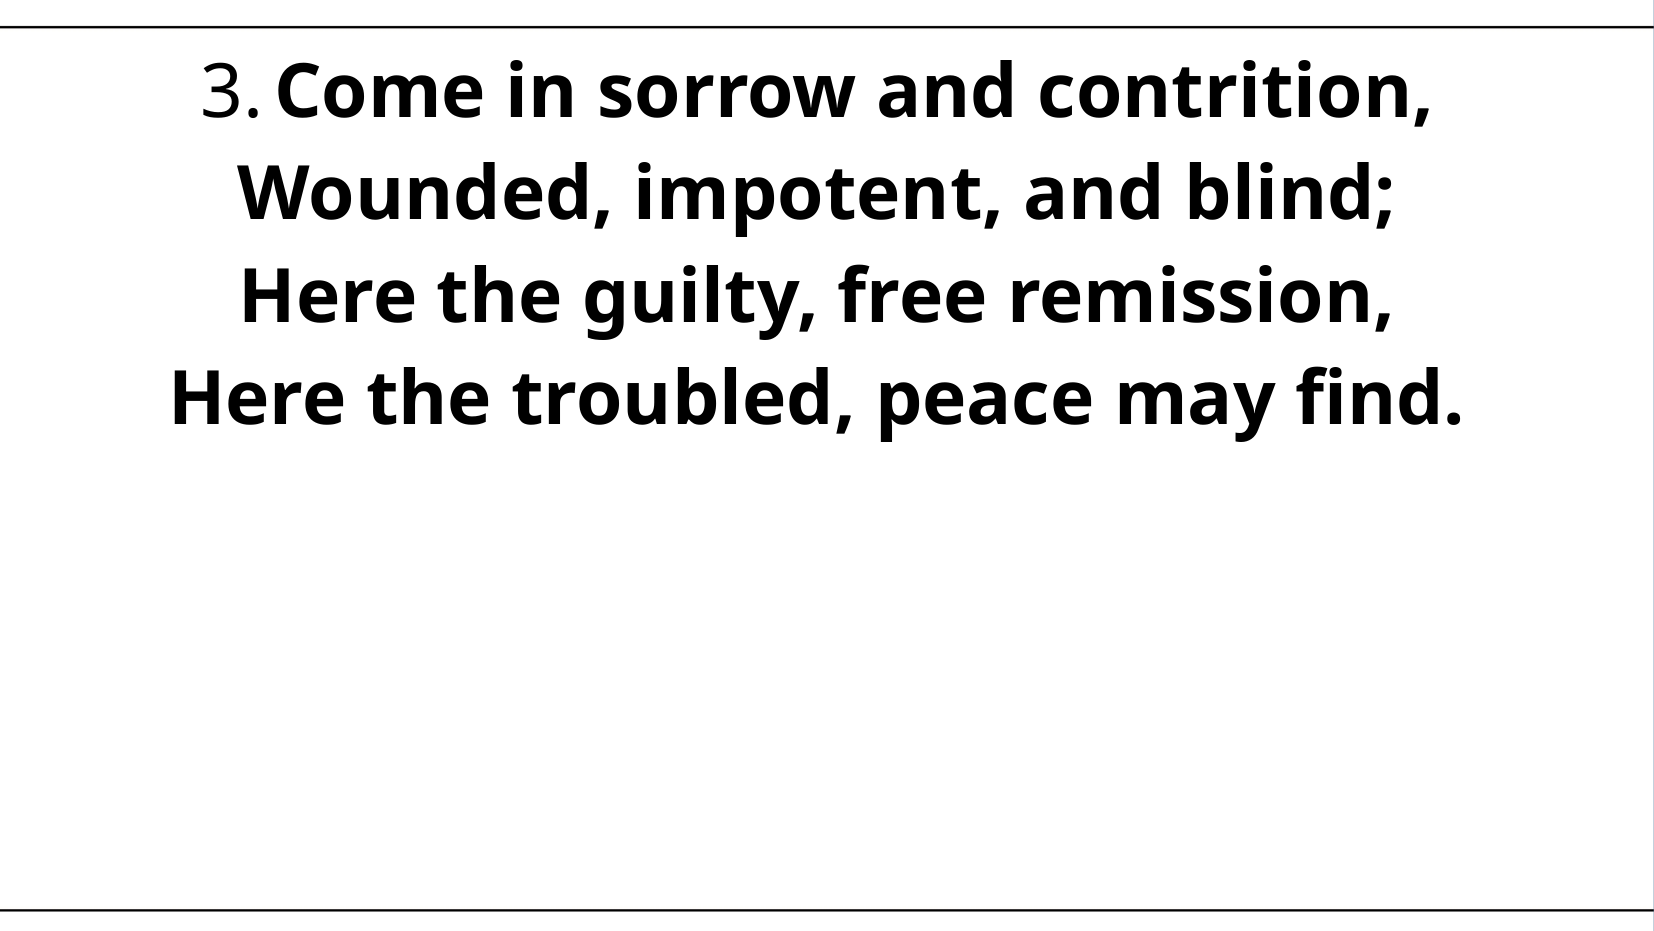

3.	Come in sorrow and contrition,
Wounded, impotent, and blind;
Here the guilty, free remission,
Here the troubled, peace may find.